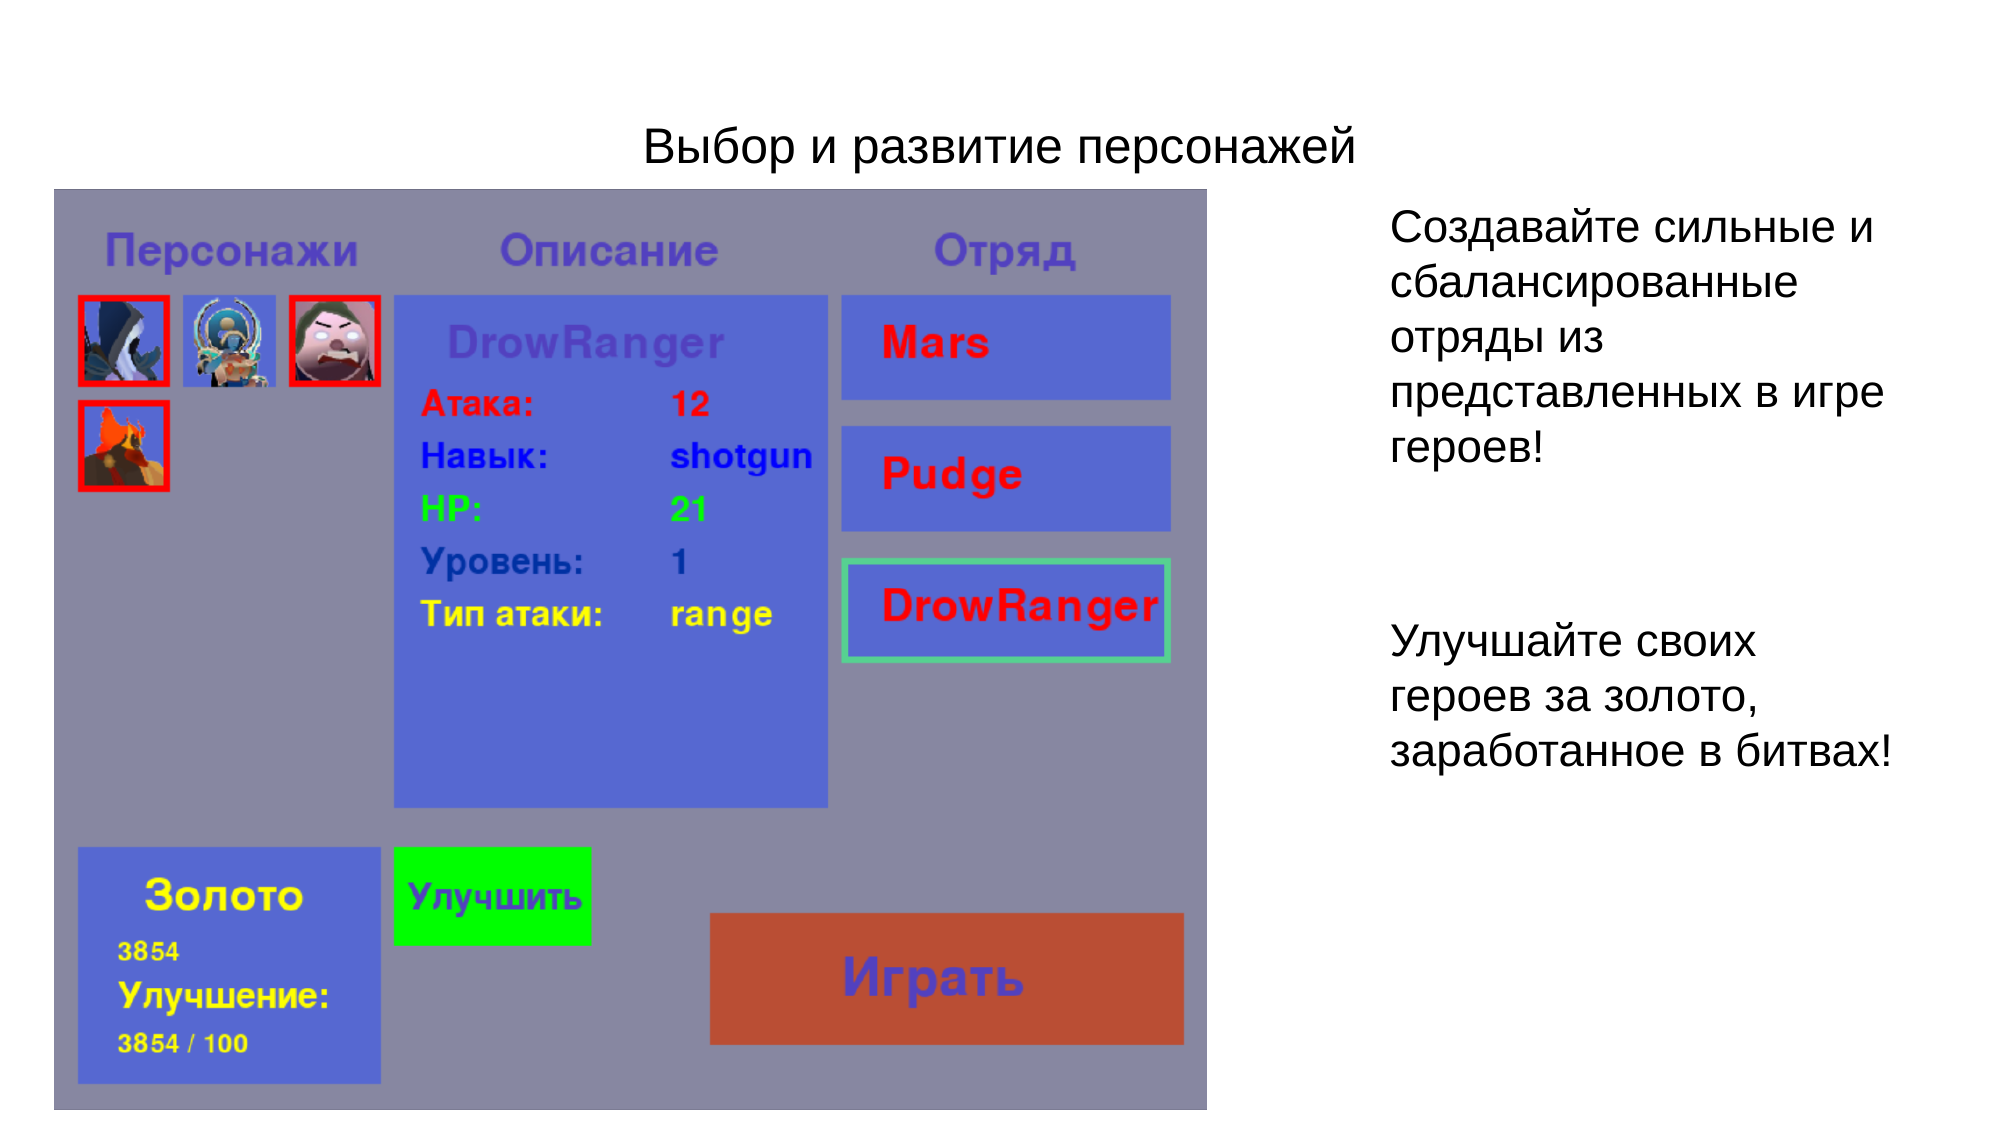

# Выбор и развитие персонажей
Создавайте сильные и сбалансированные отряды из представленных в игре героев!
Улучшайте своих героев за золото, заработанное в битвах!